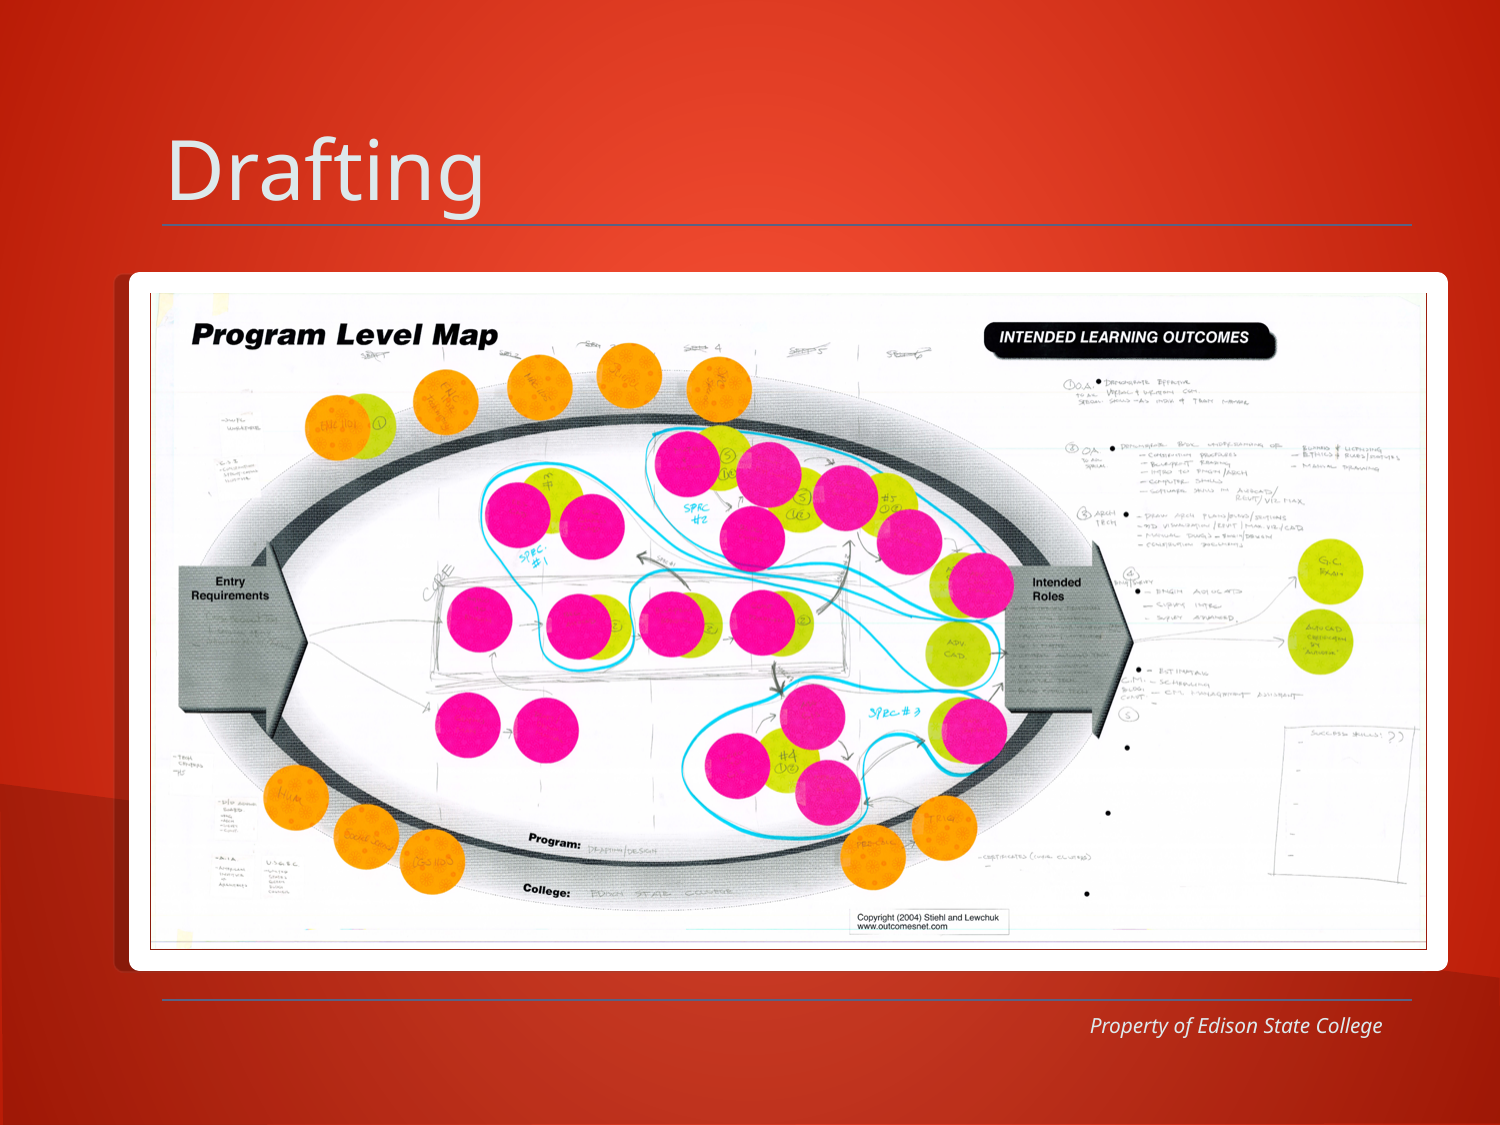

# Drafting
Property of Edison State College